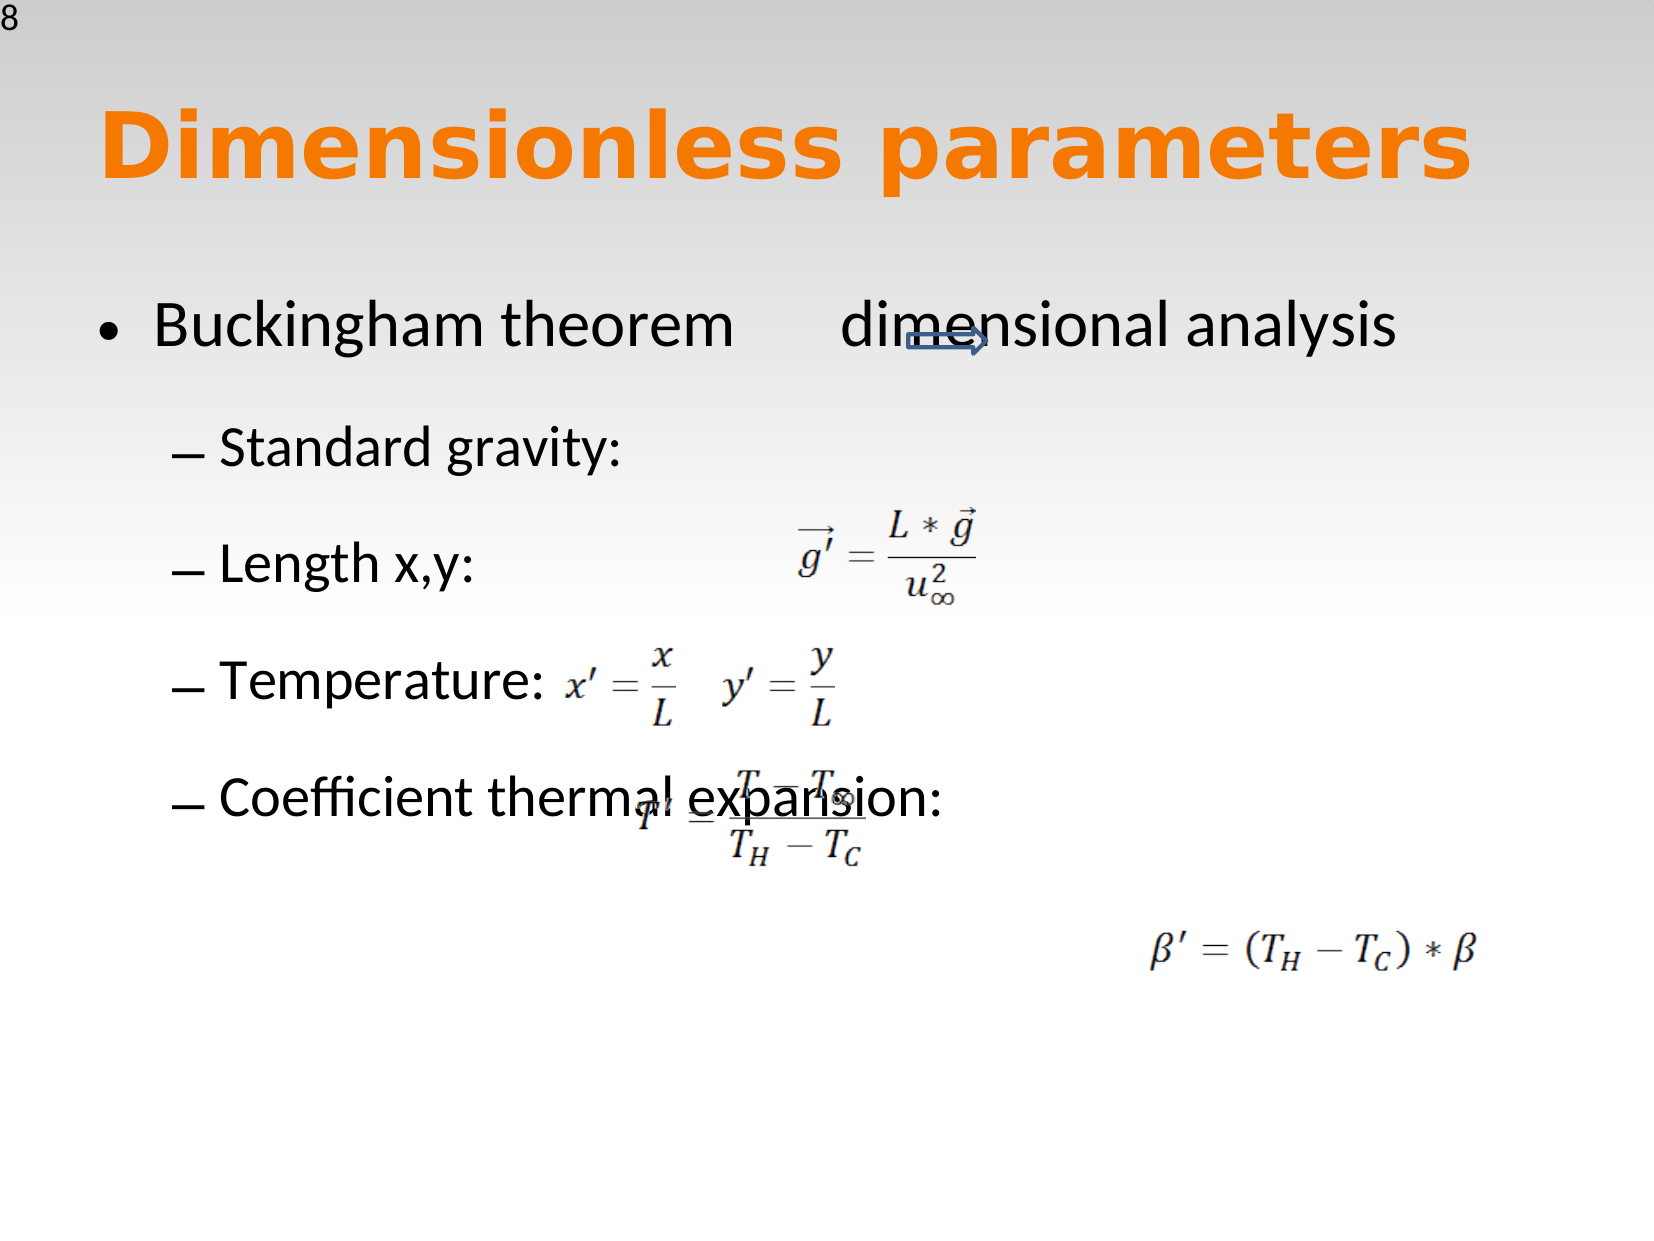

Dimensionless parameters
# Buckingham theorem dimensional analysis
Standard gravity:
Length x,y:
Temperature:
Coefficient thermal expansion: